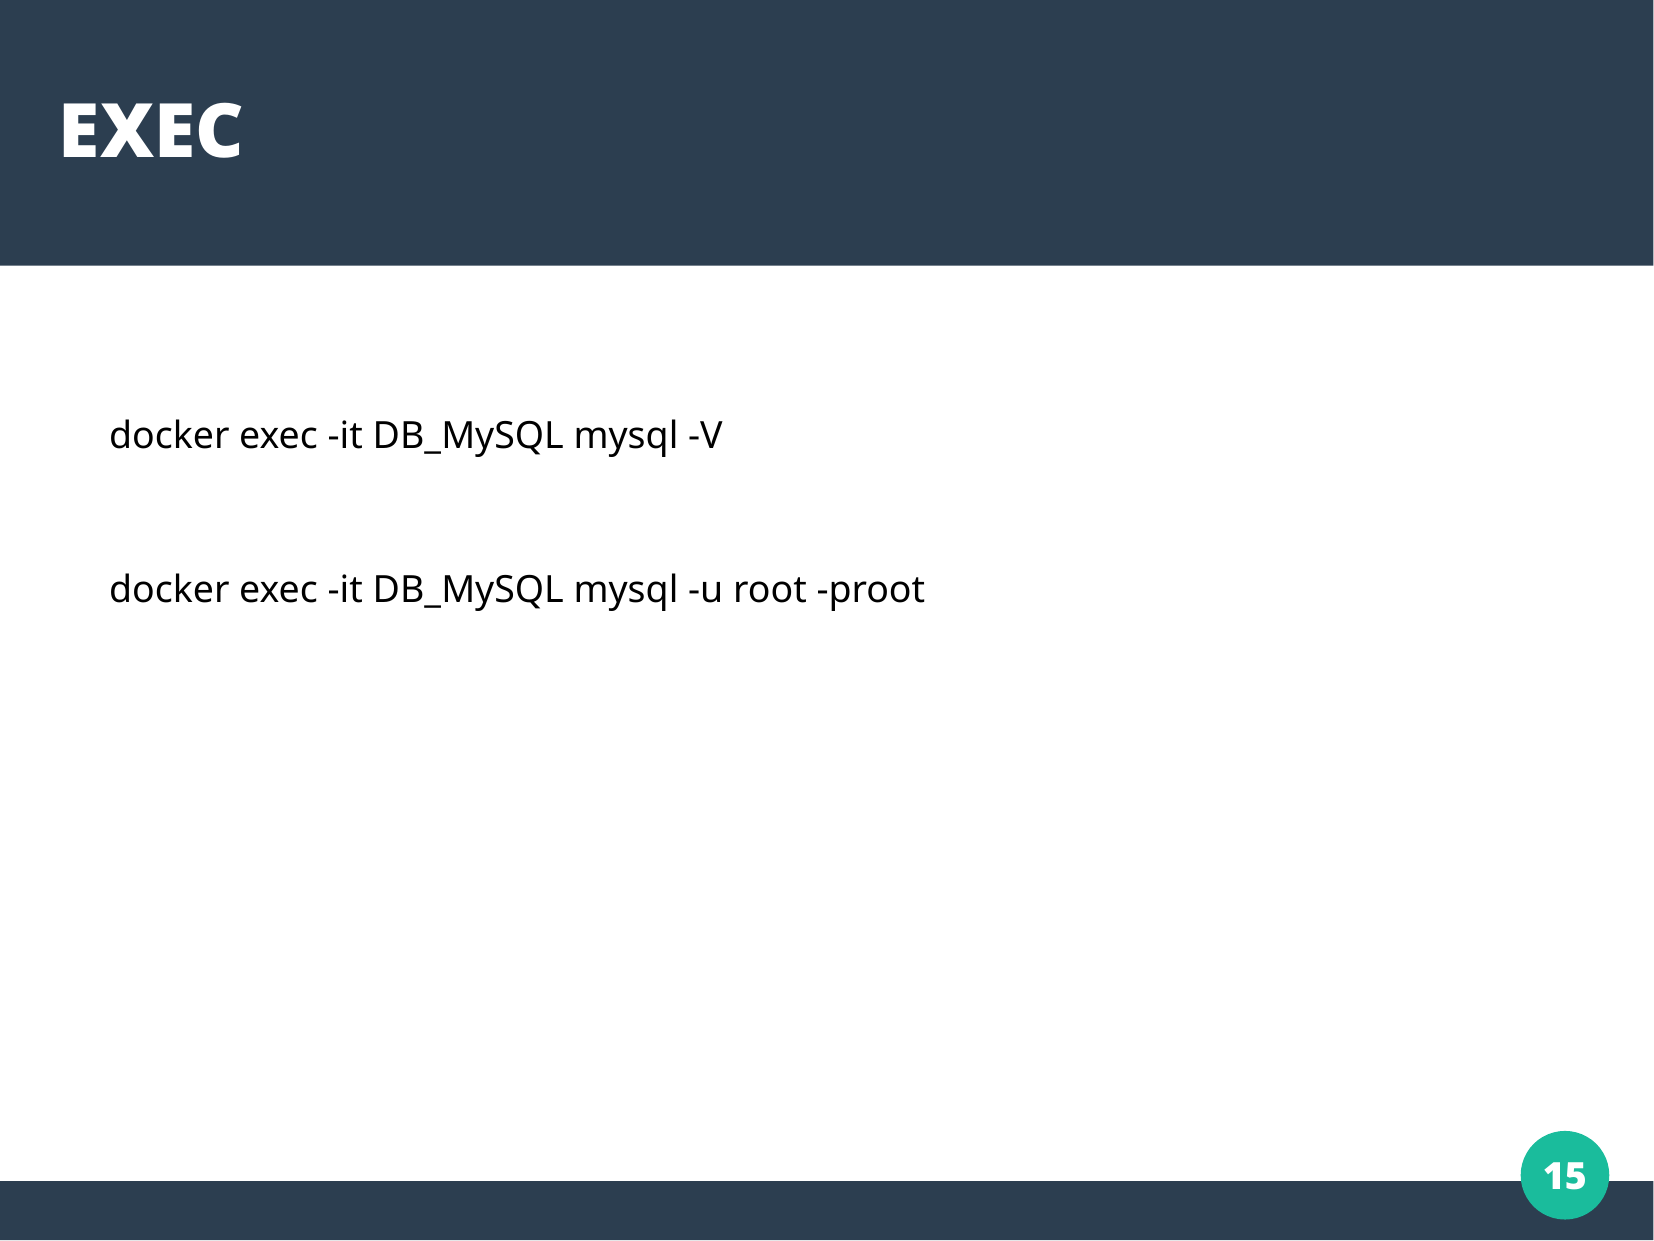

# EXEC
docker exec -it DB_MySQL mysql -V
docker exec -it DB_MySQL mysql -u root -proot
15